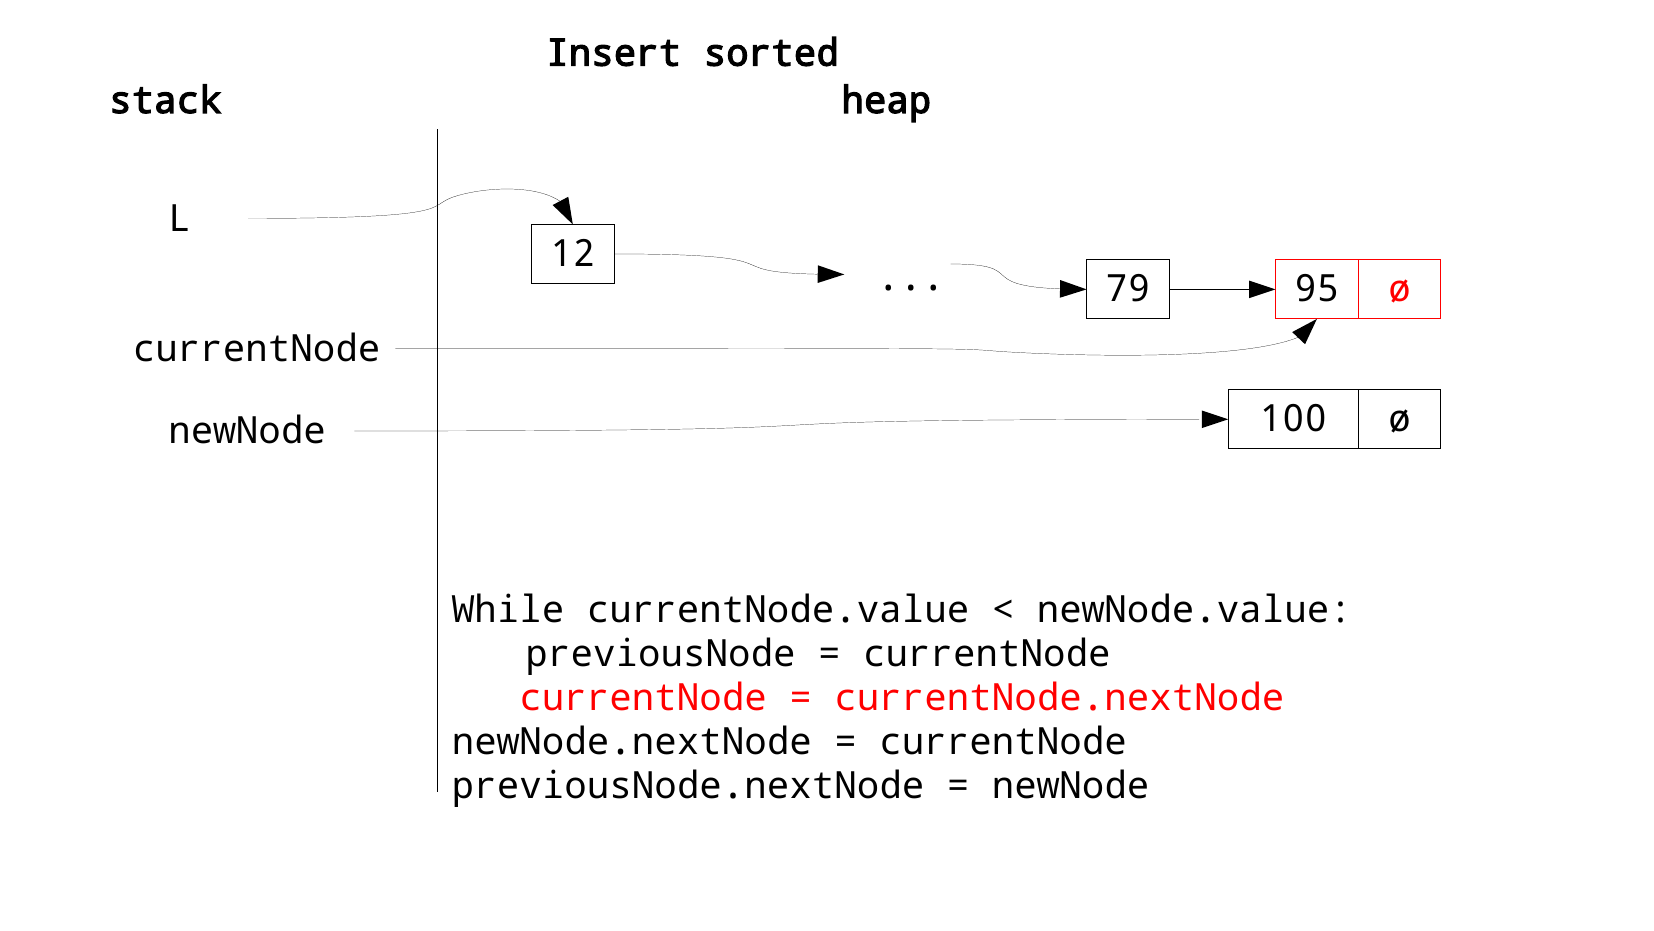

Insert sorted
stack
heap
L
12
...
79
95
ø
currentNode
100
ø
newNode
While currentNode.value < newNode.value:
	previousNode = currentNode
 currentNode = currentNode.nextNode
newNode.nextNode = currentNode
previousNode.nextNode = newNode